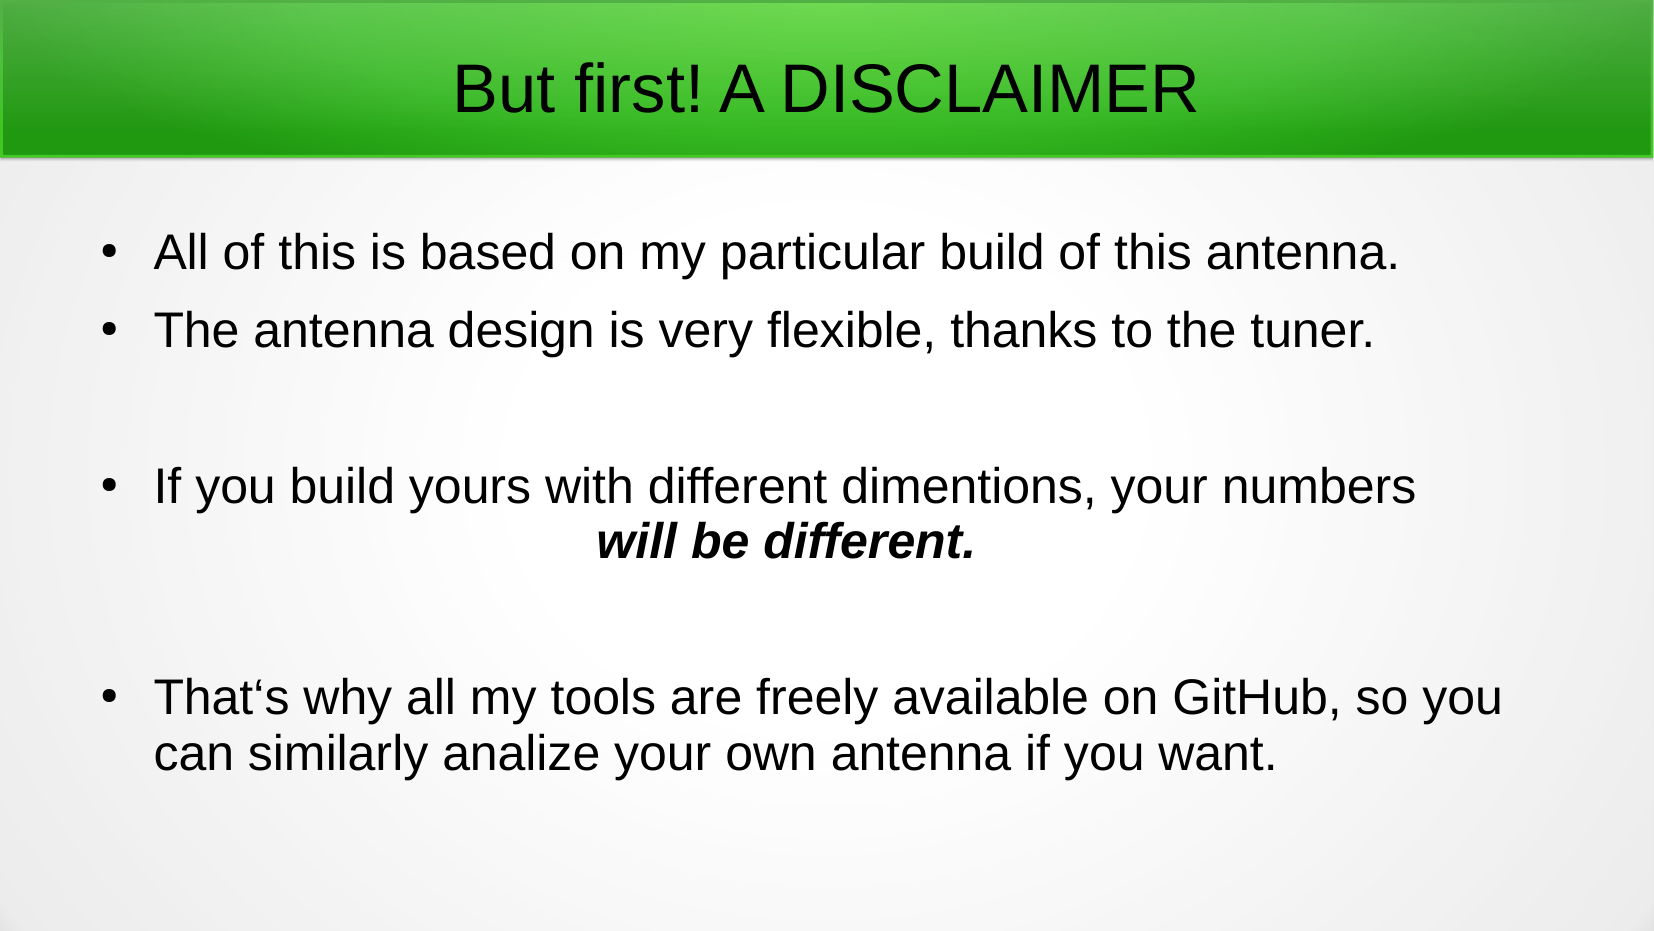

# But first! A DISCLAIMER
All of this is based on my particular build of this antenna.
The antenna design is very flexible, thanks to the tuner.
If you build yours with different dimentions, your numbers
						will be different.
That‘s why all my tools are freely available on GitHub, so you can similarly analize your own antenna if you want.